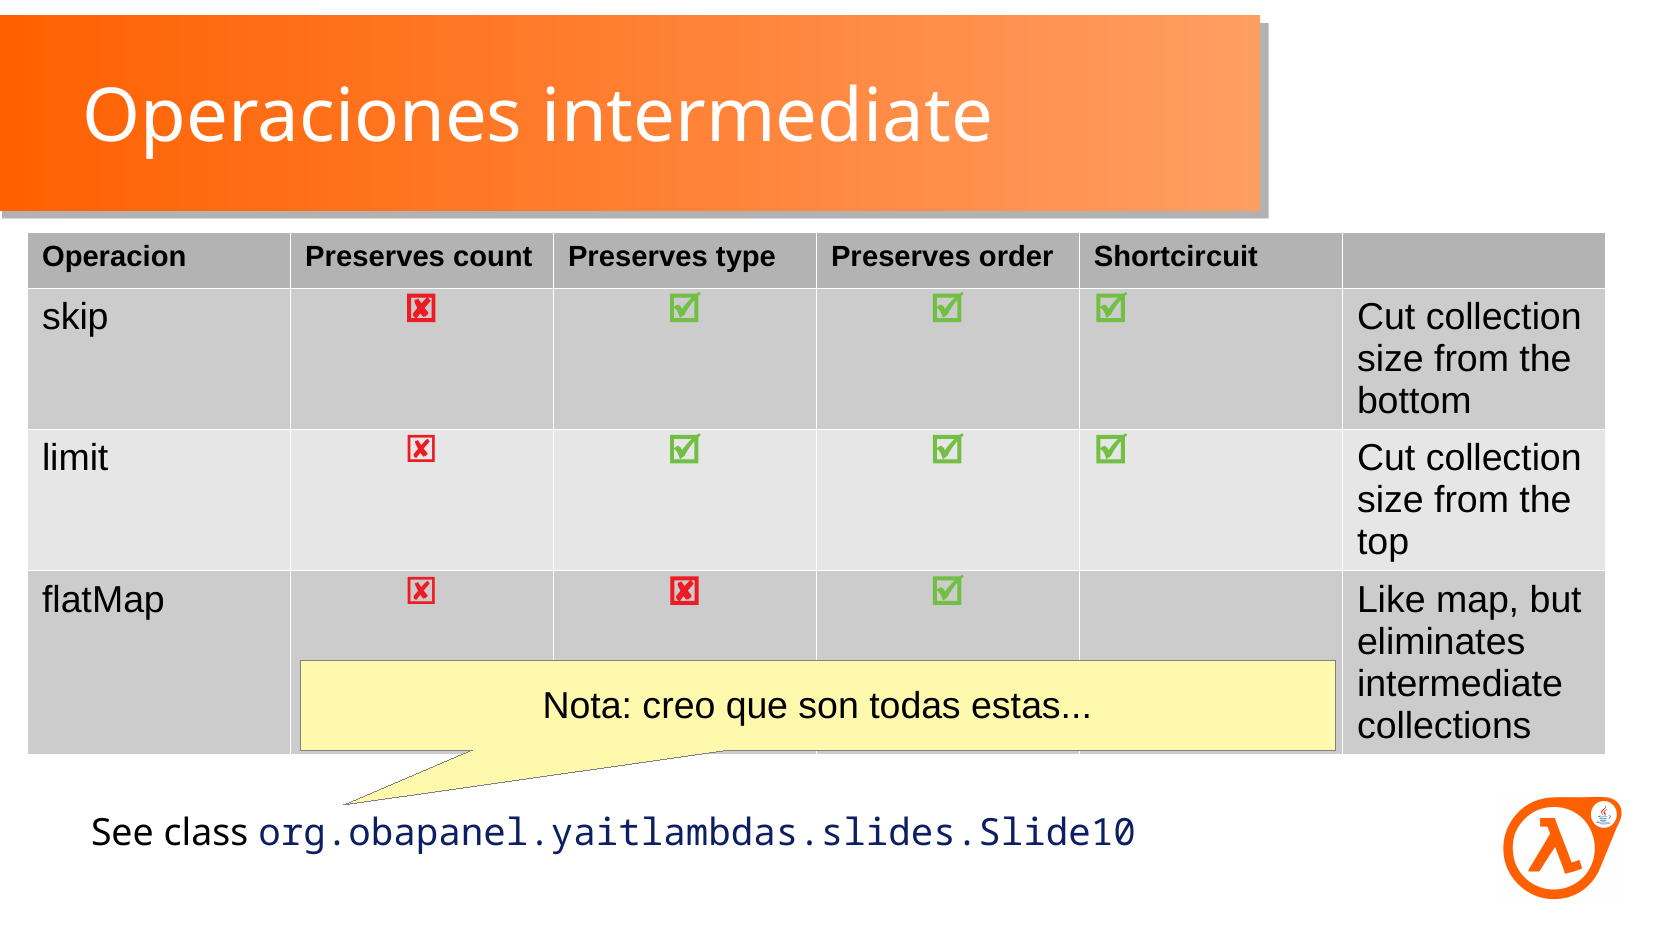

# Operaciones intermediate
| Operacion | Preserves count | Preserves type | Preserves order | Shortcircuit | |
| --- | --- | --- | --- | --- | --- |
| skip |  |  |  |  | Cut collection size from the bottom |
| limit |  |  |  |  | Cut collection size from the top |
| flatMap |  |  |  | | Like map, but eliminates intermediate collections |
Nota: creo que son todas estas...
See class org.obapanel.yaitlambdas.slides.Slide10